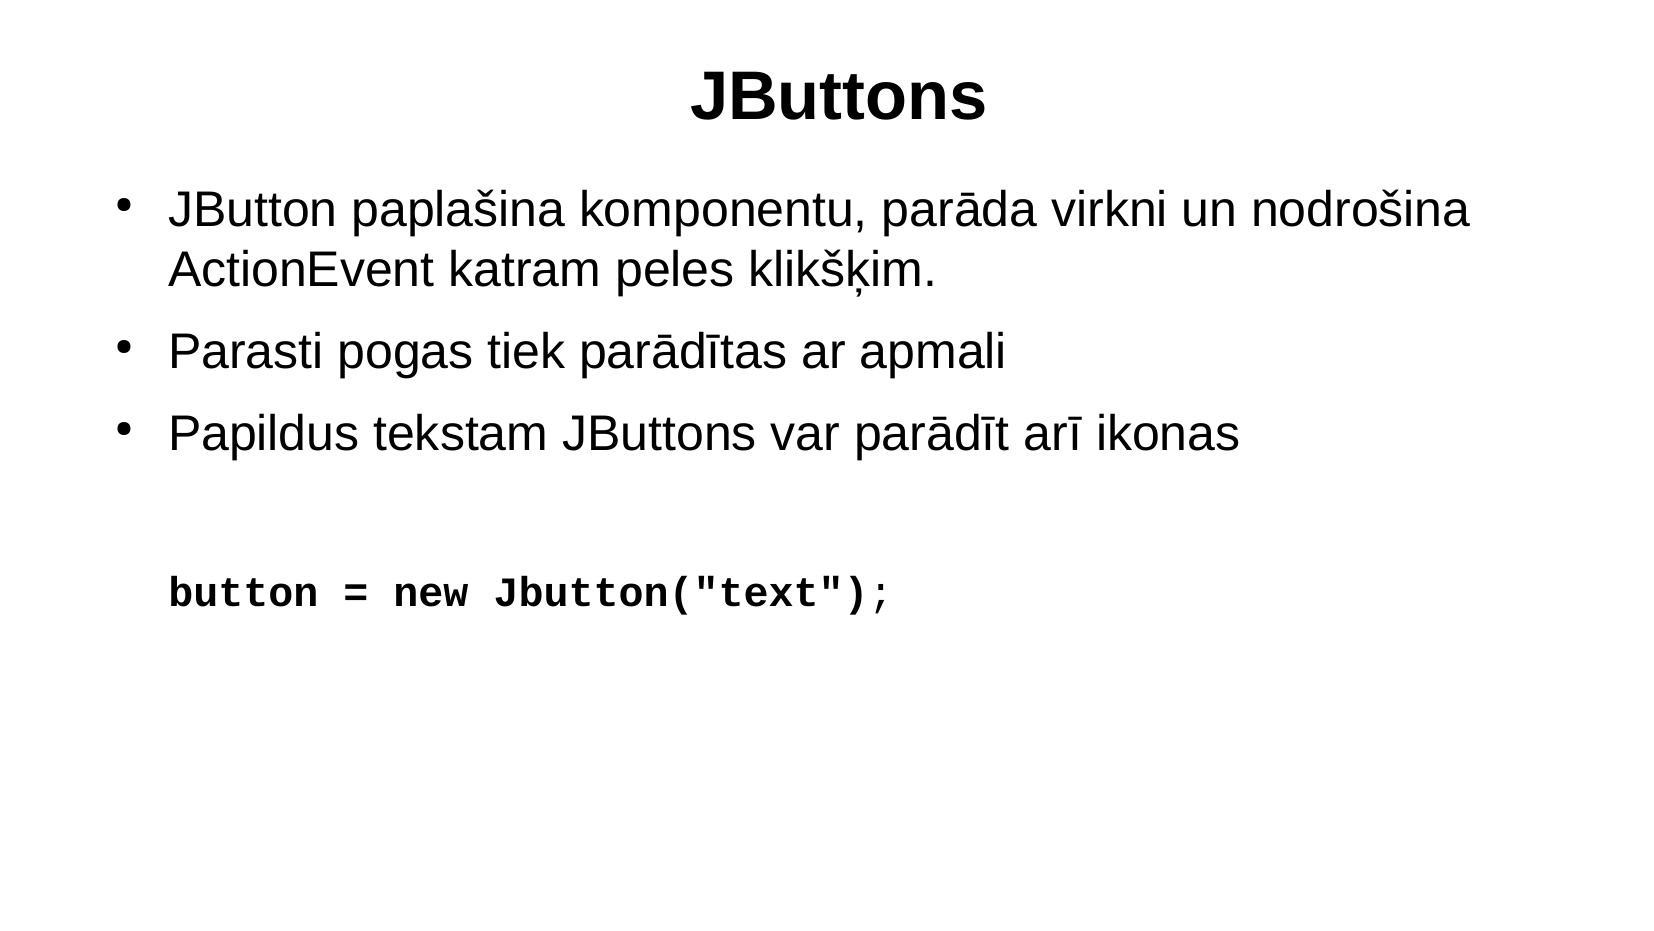

# JButtons
JButton paplašina komponentu, parāda virkni un nodrošina ActionEvent katram peles klikšķim.
Parasti pogas tiek parādītas ar apmali
Papildus tekstam JButtons var parādīt arī ikonas
button = new Jbutton("text");